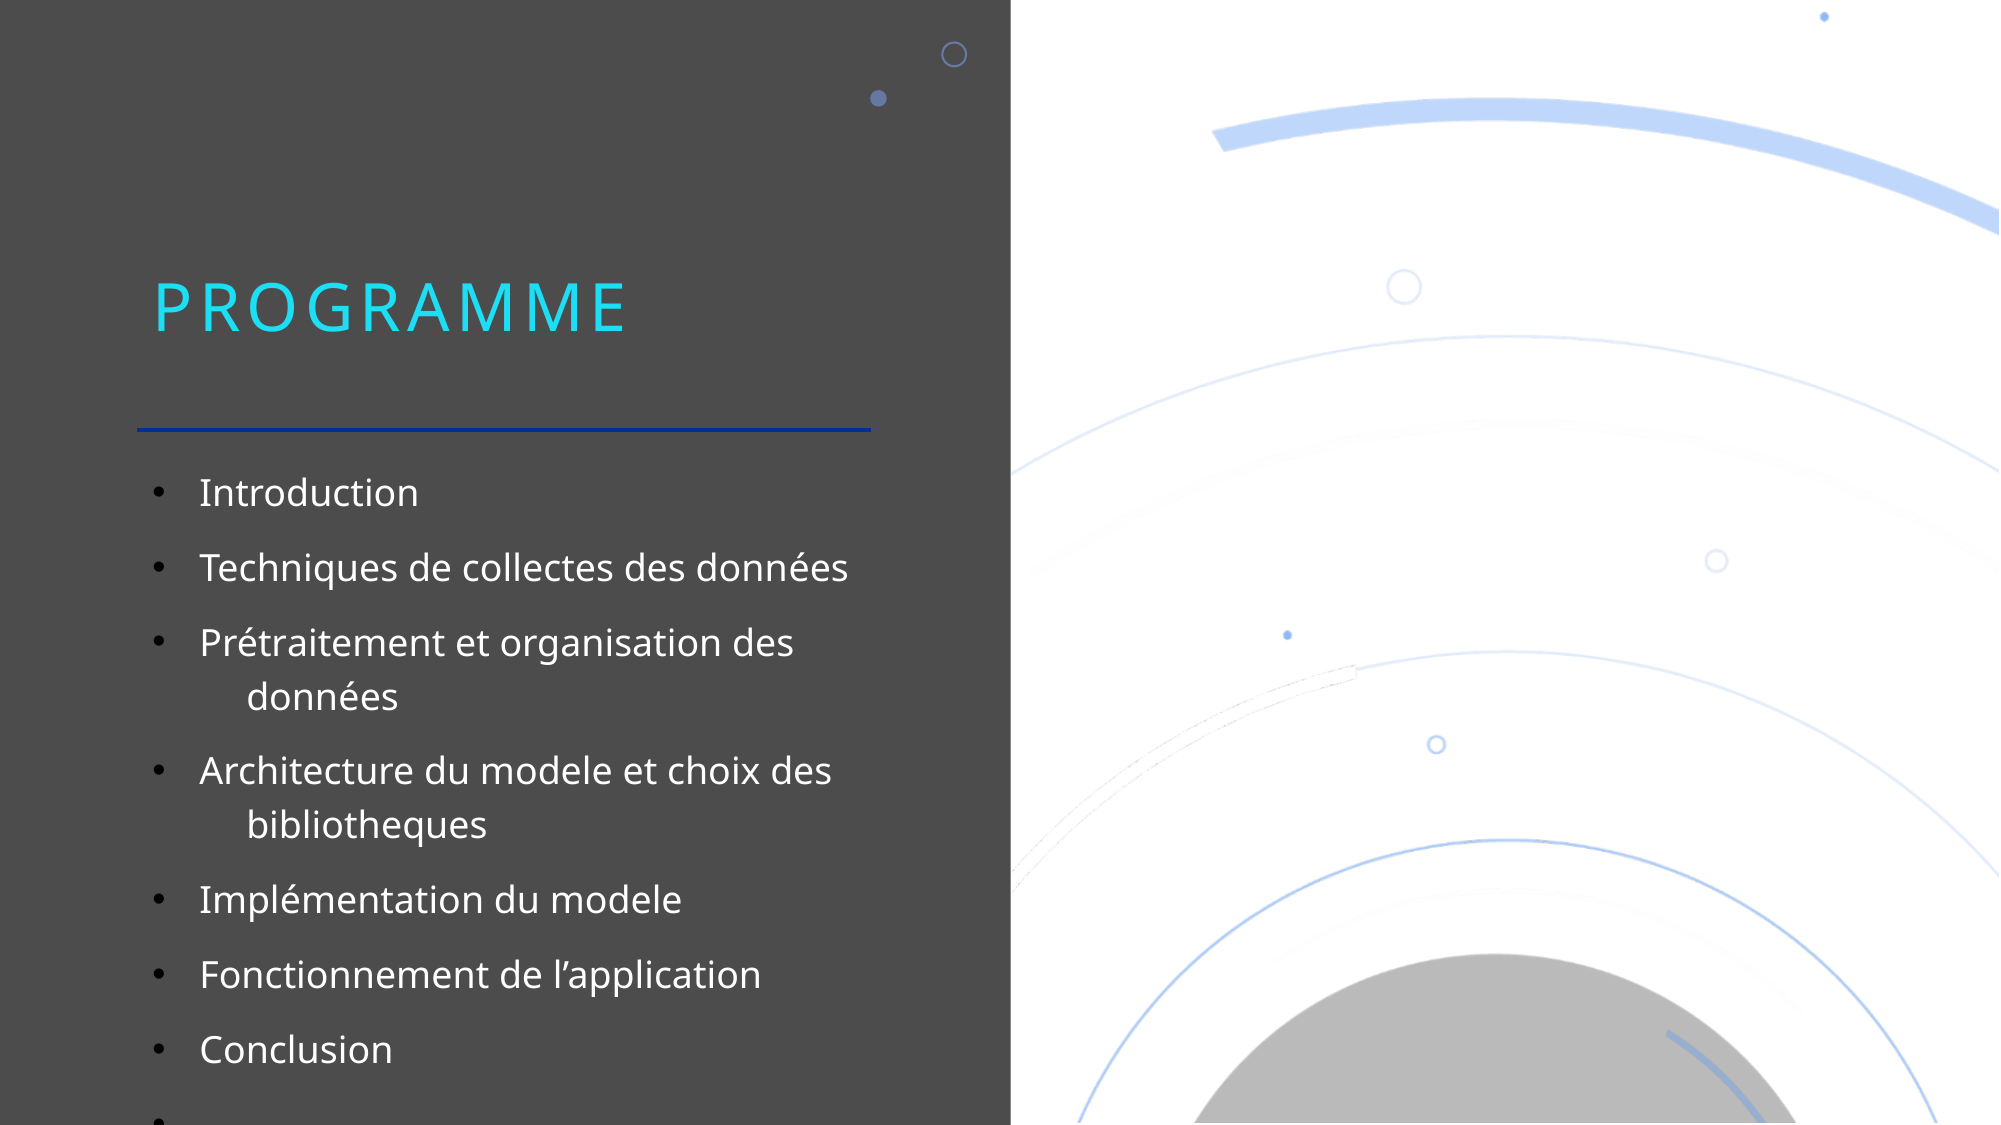

# Programme
Introduction
Techniques de collectes des données
Prétraitement et organisation des données
Architecture du modele et choix des bibliotheques
Implémentation du modele
Fonctionnement de l’application
Conclusion